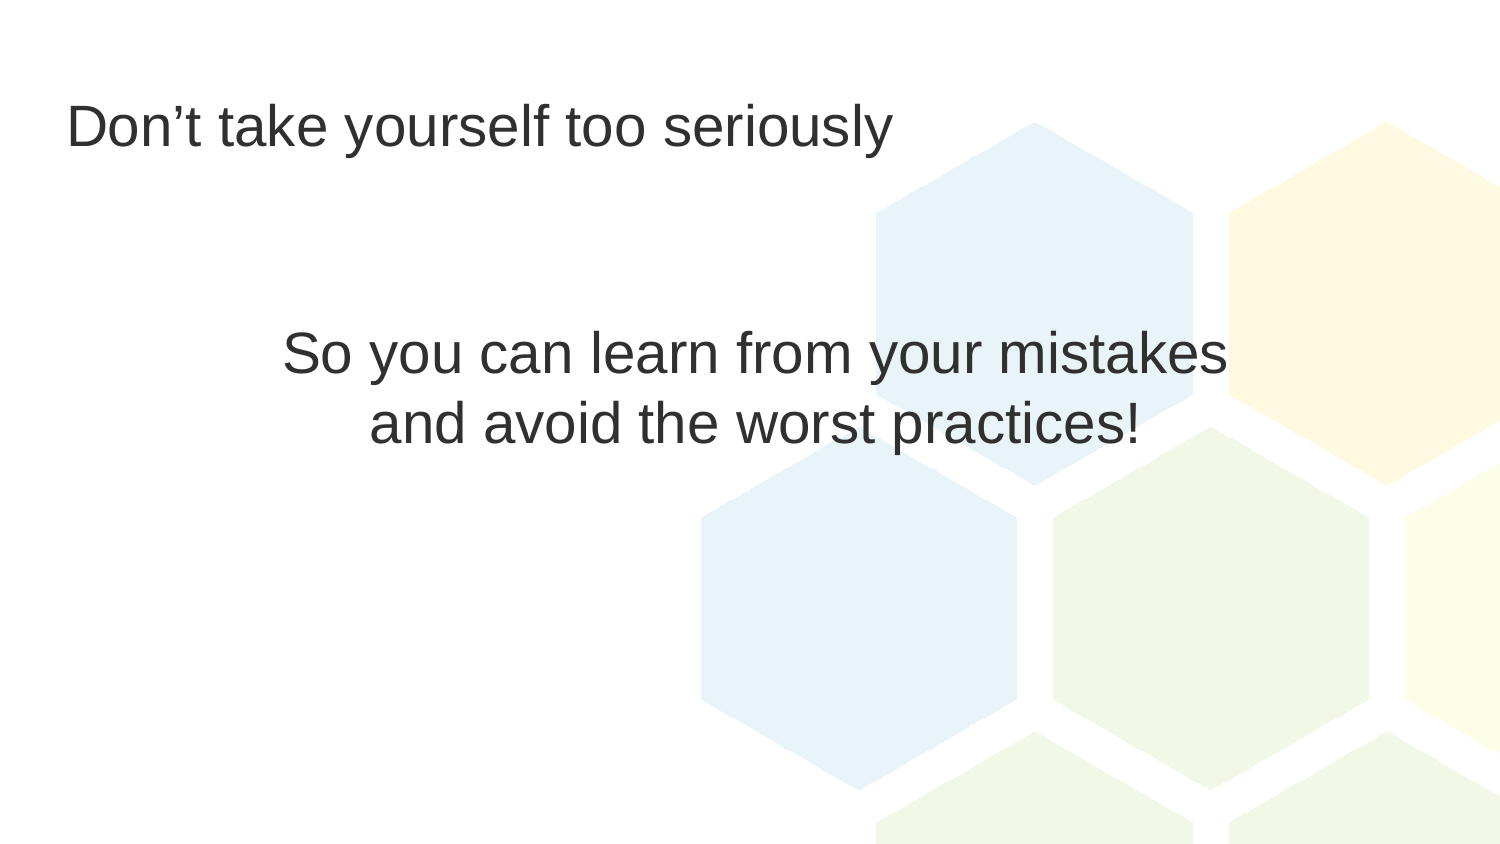

# Don’t take yourself too seriously
So you can learn from your mistakes
and avoid the worst practices!